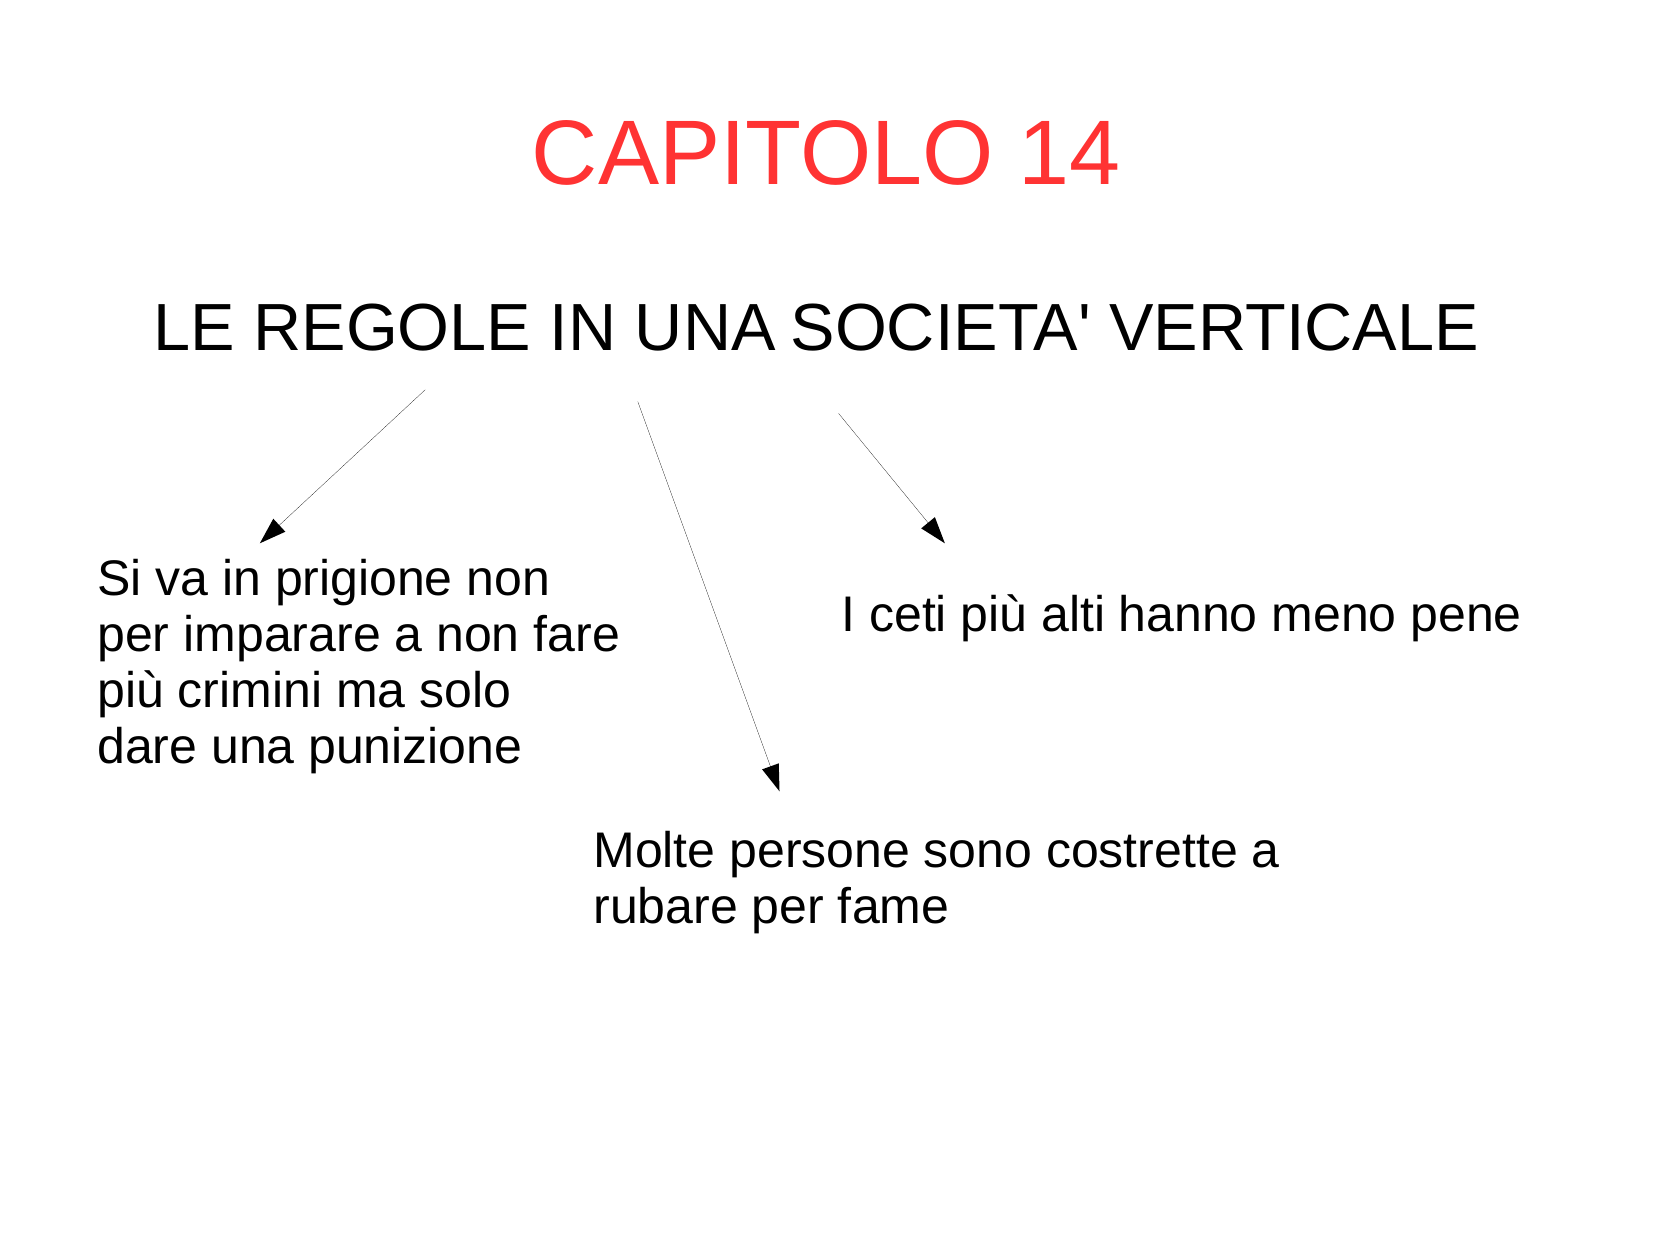

# CAPITOLO 14
LE REGOLE IN UNA SOCIETA' VERTICALE
Si va in prigione non per imparare a non fare più crimini ma solo dare una punizione
I ceti più alti hanno meno pene
Molte persone sono costrette a rubare per fame